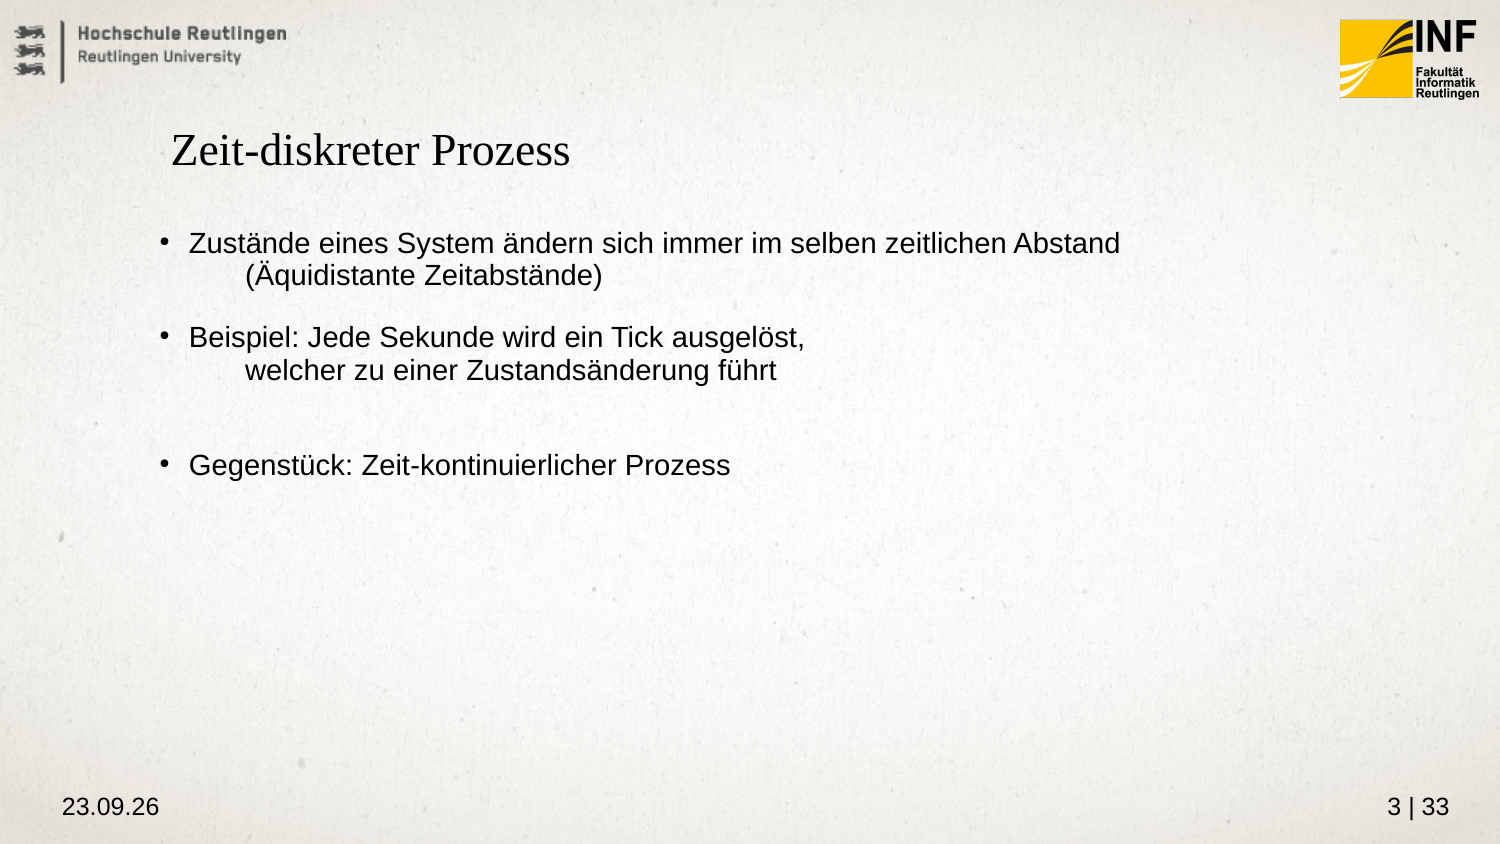

# Zeit-diskreter Prozess
Zustände eines System ändern sich immer im selben zeitlichen Abstand
(Äquidistante Zeitabstände)
Beispiel: Jede Sekunde wird ein Tick ausgelöst,
welcher zu einer Zustandsänderung führt
Gegenstück: Zeit-kontinuierlicher Prozess